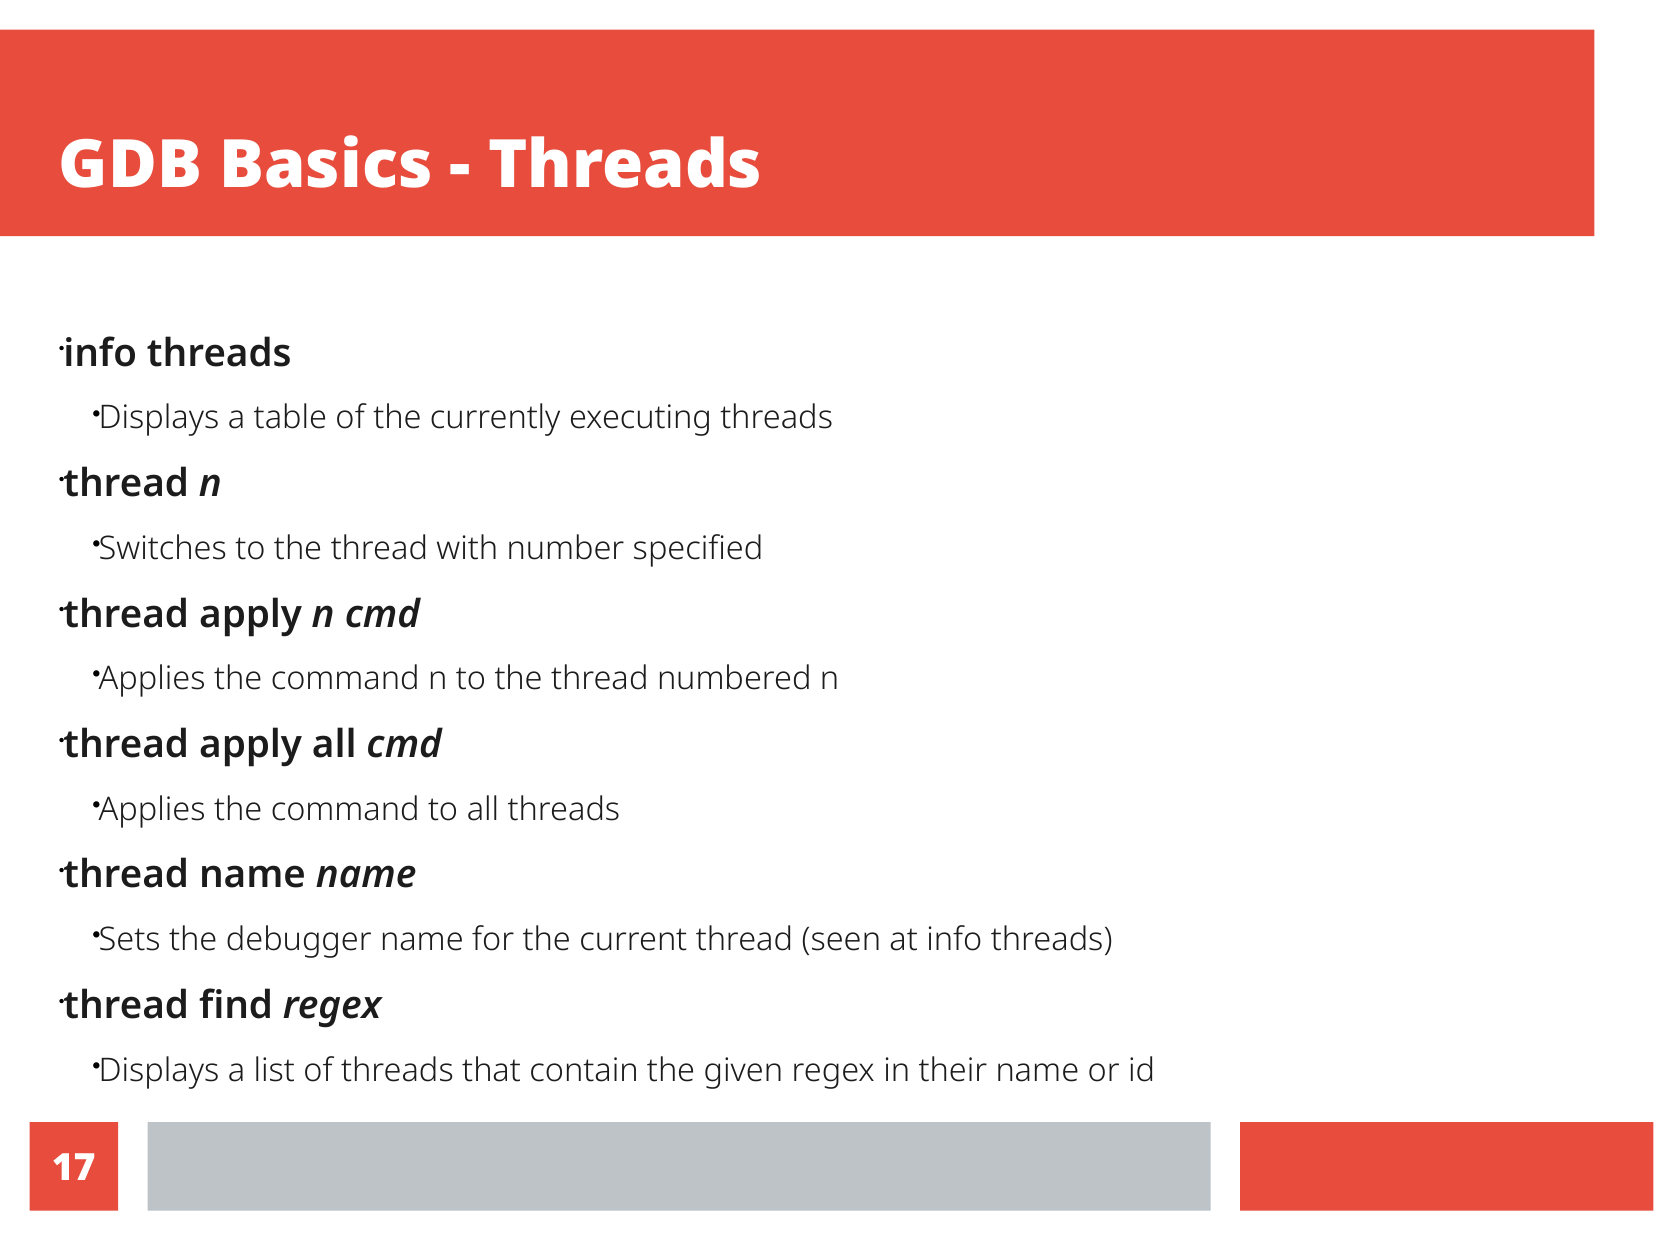

# GDB Basics - Threads
info threads
Displays a table of the currently executing threads
thread n
Switches to the thread with number specified
thread apply n cmd
Applies the command n to the thread numbered n
thread apply all cmd
Applies the command to all threads
thread name name
Sets the debugger name for the current thread (seen at info threads)
thread find regex
Displays a list of threads that contain the given regex in their name or id
17